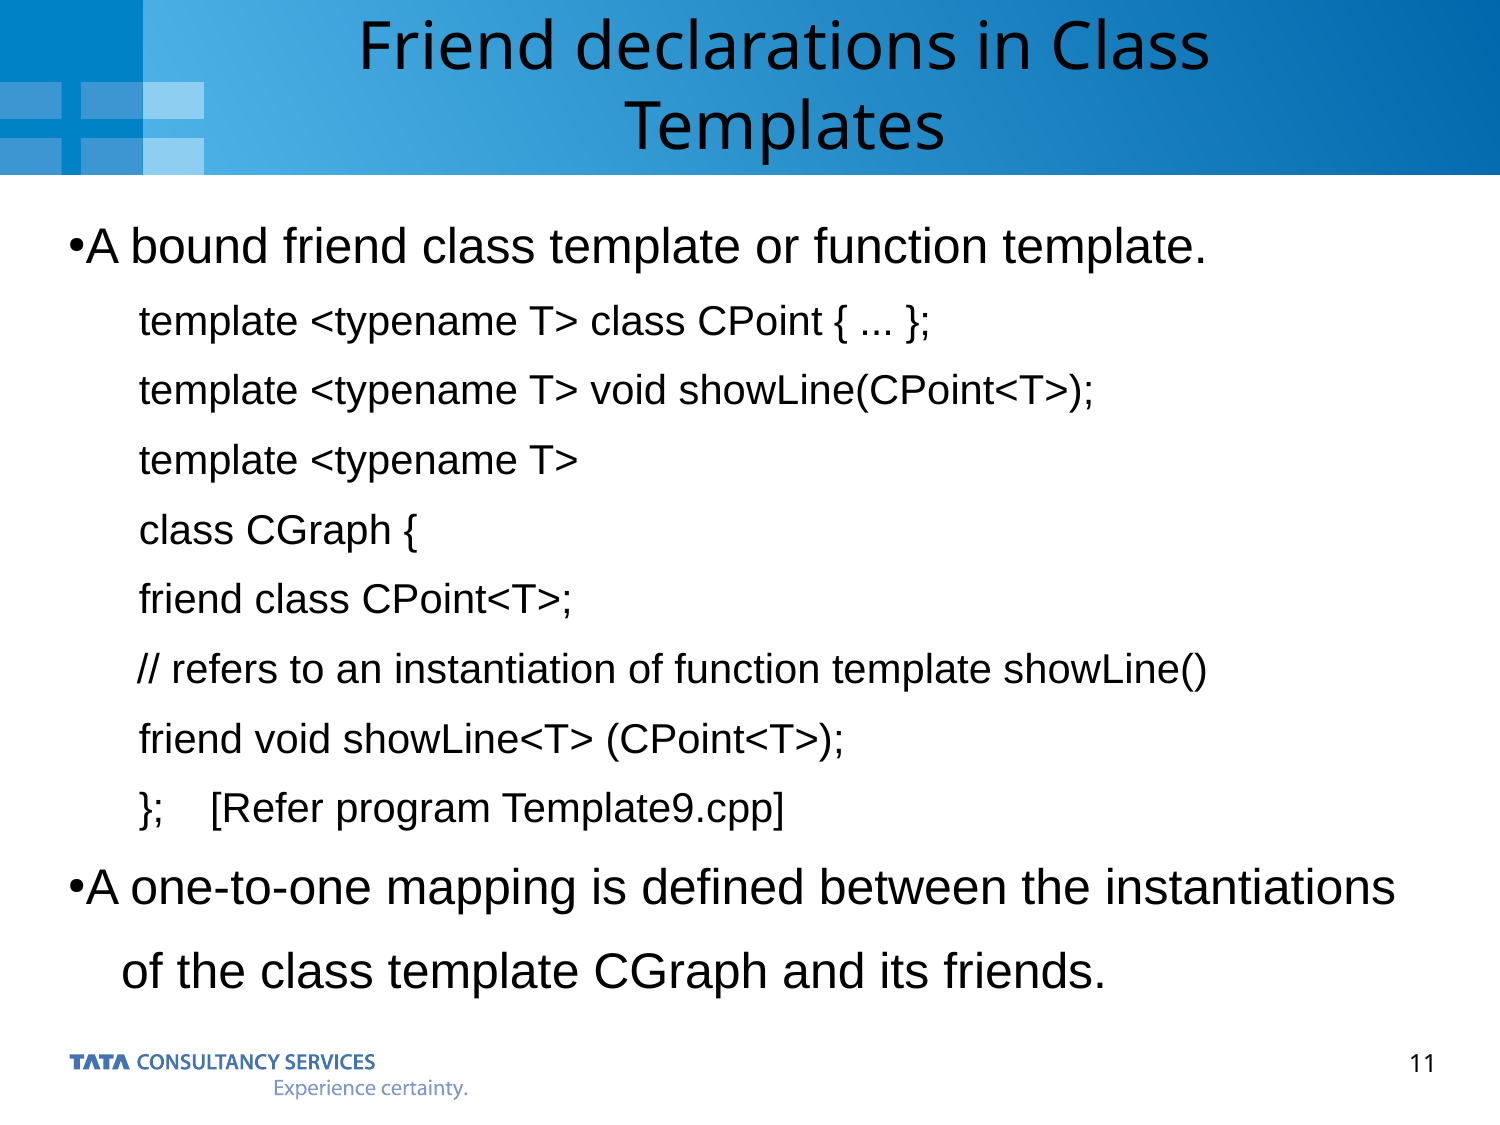

Friend declarations in Class Templates
A bound friend class template or function template.
template <typename T> class CPoint { ... };
template <typename T> void showLine(CPoint<T>);
template <typename T>
class CGraph {
friend class CPoint<T>;
 // refers to an instantiation of function template showLine()
friend void showLine<T> (CPoint<T>);
}; [Refer program Template9.cpp]
A one-to-one mapping is defined between the instantiations of the class template CGraph and its friends.